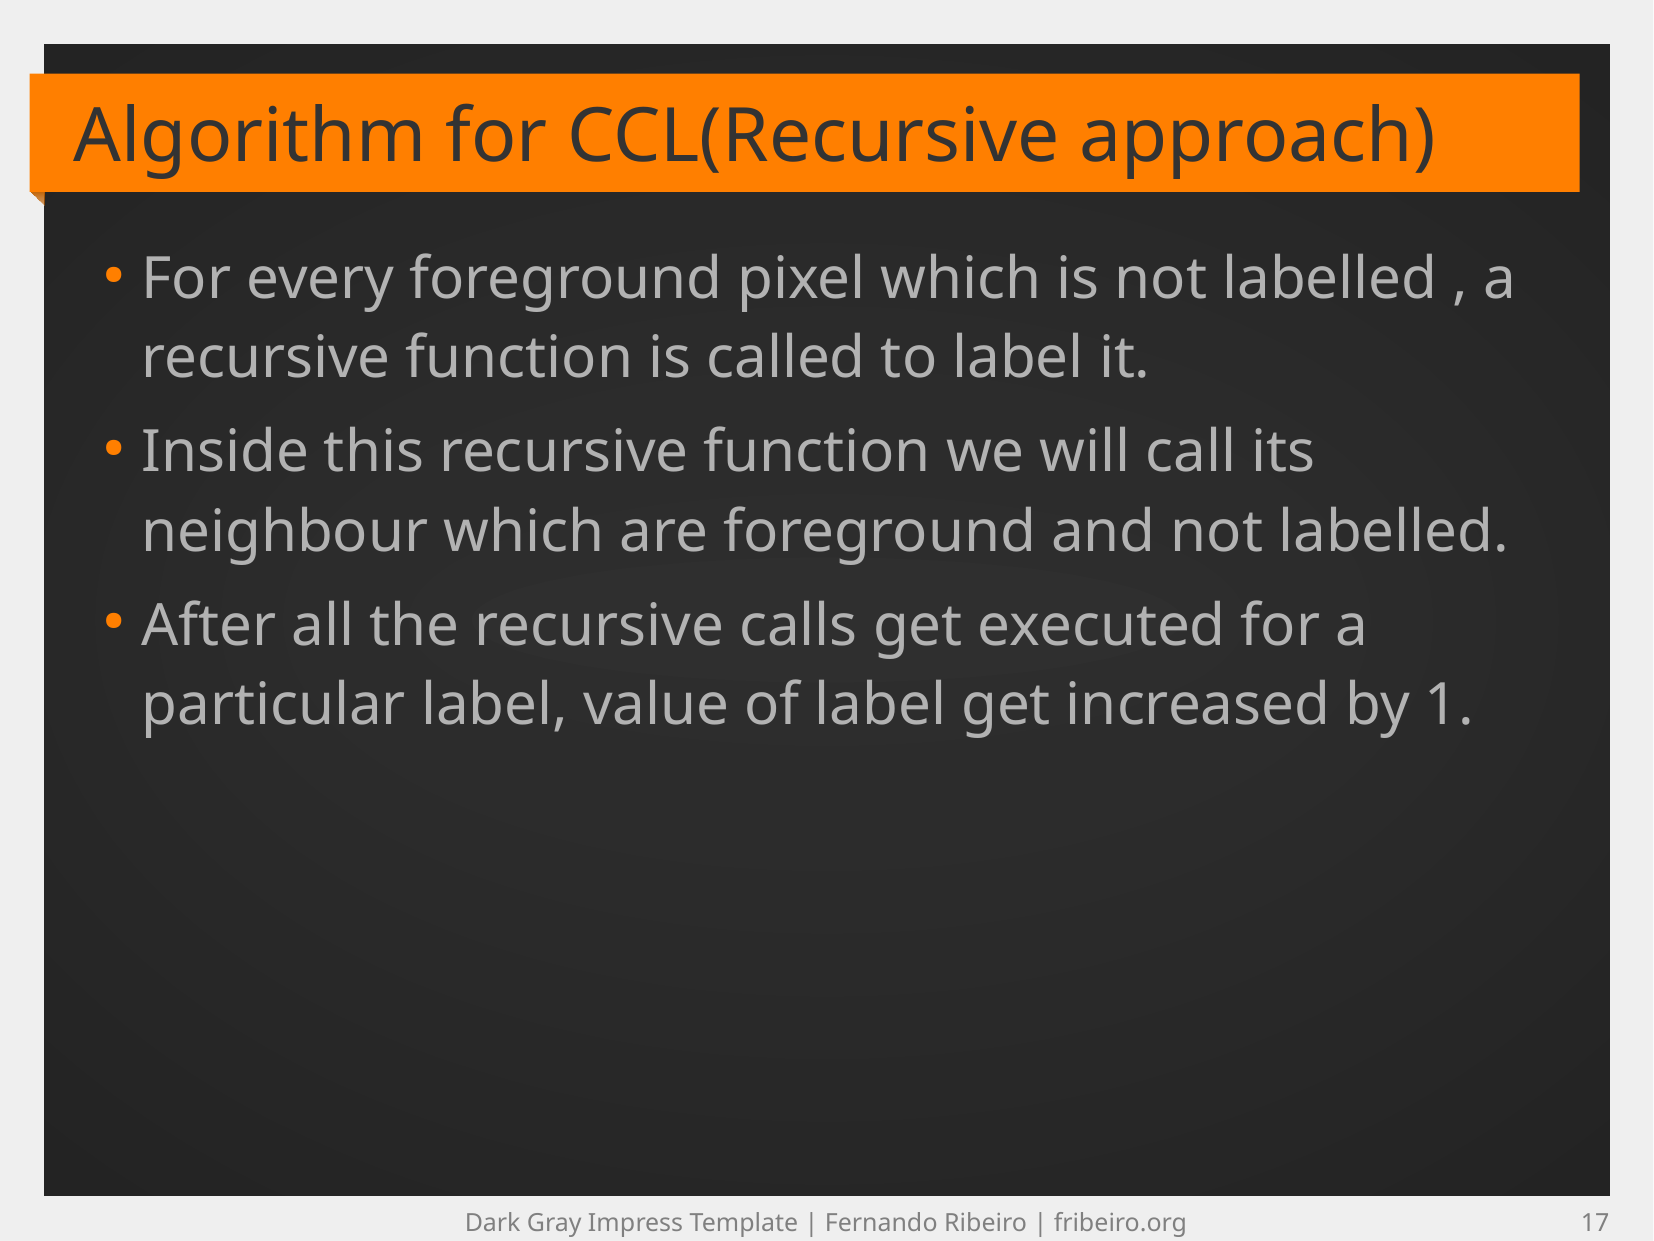

# Algorithm for CCL(Recursive approach)
For every foreground pixel which is not labelled , a recursive function is called to label it.
Inside this recursive function we will call its neighbour which are foreground and not labelled.
After all the recursive calls get executed for a particular label, value of label get increased by 1.
Dark Gray Impress Template | Fernando Ribeiro | fribeiro.org
17